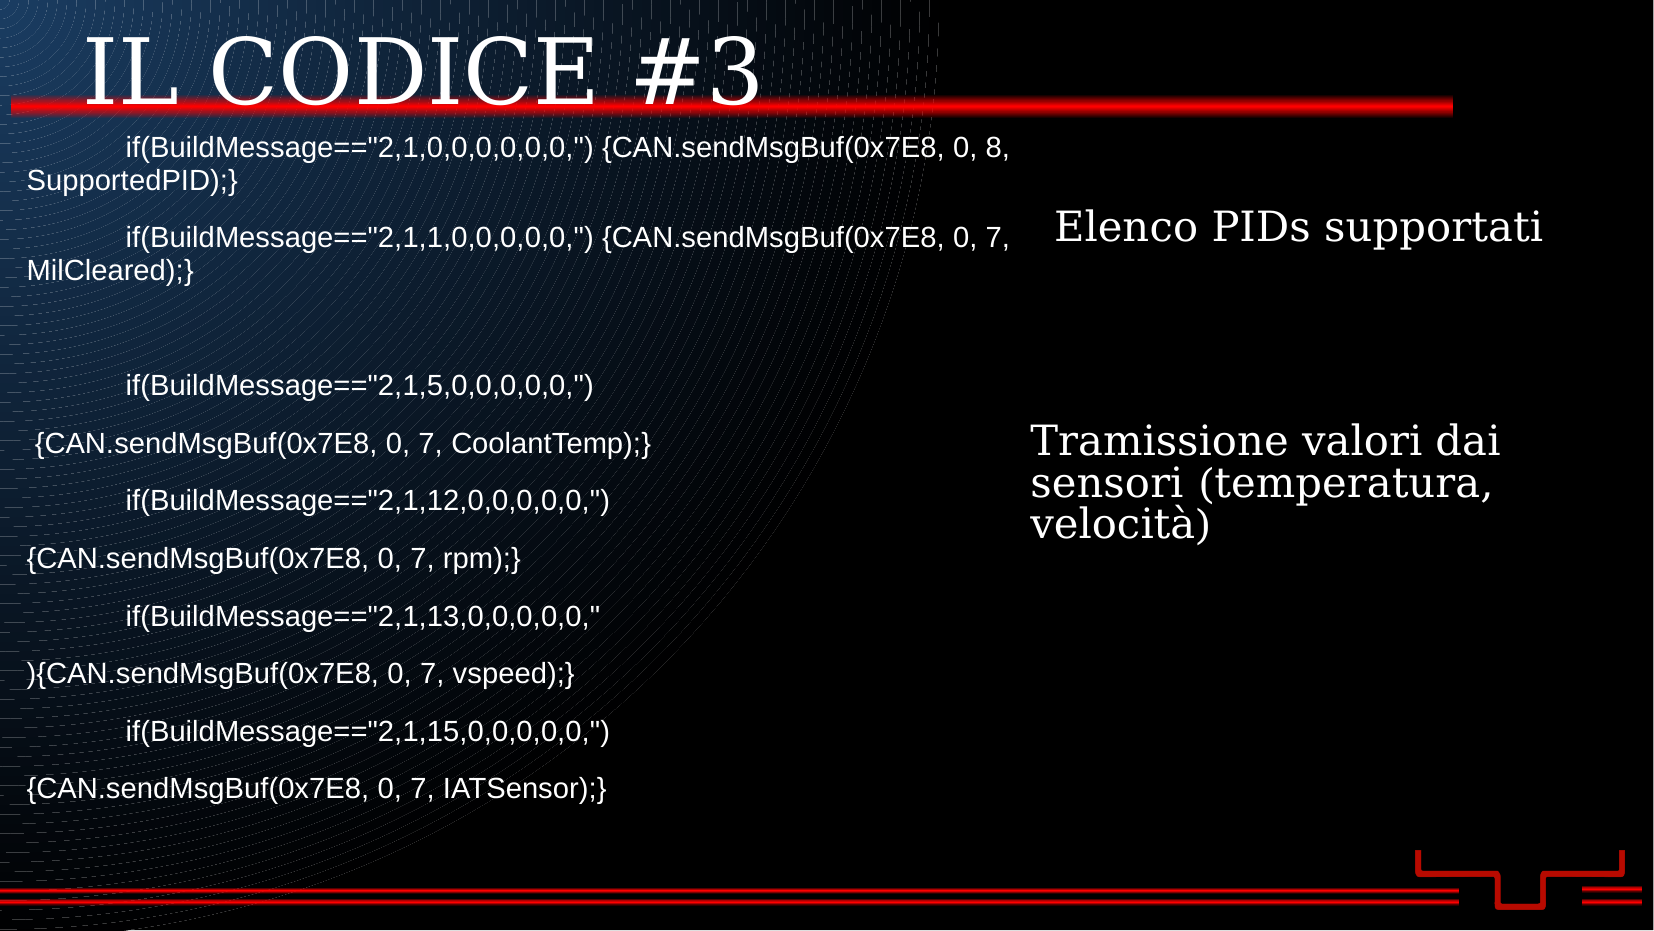

# IL CODICE #3
 if(BuildMessage=="2,1,0,0,0,0,0,0,") {CAN.sendMsgBuf(0x7E8, 0, 8, SupportedPID);}
 if(BuildMessage=="2,1,1,0,0,0,0,0,") {CAN.sendMsgBuf(0x7E8, 0, 7, MilCleared);}
 if(BuildMessage=="2,1,5,0,0,0,0,0,")
 {CAN.sendMsgBuf(0x7E8, 0, 7, CoolantTemp);}
 if(BuildMessage=="2,1,12,0,0,0,0,0,")
{CAN.sendMsgBuf(0x7E8, 0, 7, rpm);}
 if(BuildMessage=="2,1,13,0,0,0,0,0,"
){CAN.sendMsgBuf(0x7E8, 0, 7, vspeed);}
 if(BuildMessage=="2,1,15,0,0,0,0,0,")
{CAN.sendMsgBuf(0x7E8, 0, 7, IATSensor);}
Elenco PIDs supportati
Tramissione valori dai sensori (temperatura, velocità)